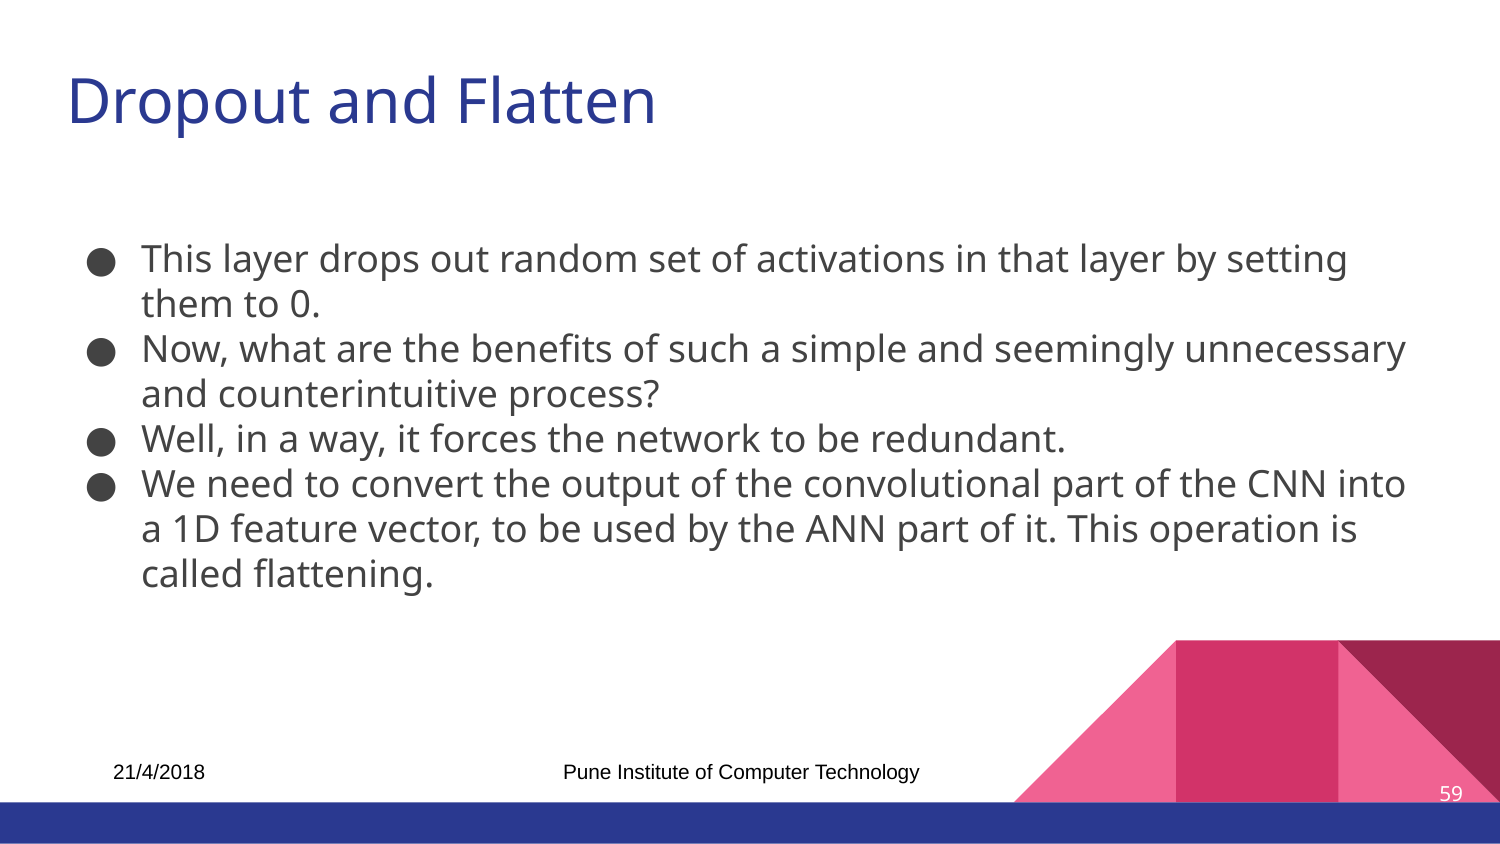

Dropout and Flatten
# This layer drops out random set of activations in that layer by setting them to 0.
Now, what are the benefits of such a simple and seemingly unnecessary and counterintuitive process?
Well, in a way, it forces the network to be redundant.
We need to convert the output of the convolutional part of the CNN into a 1D feature vector, to be used by the ANN part of it. This operation is called flattening.